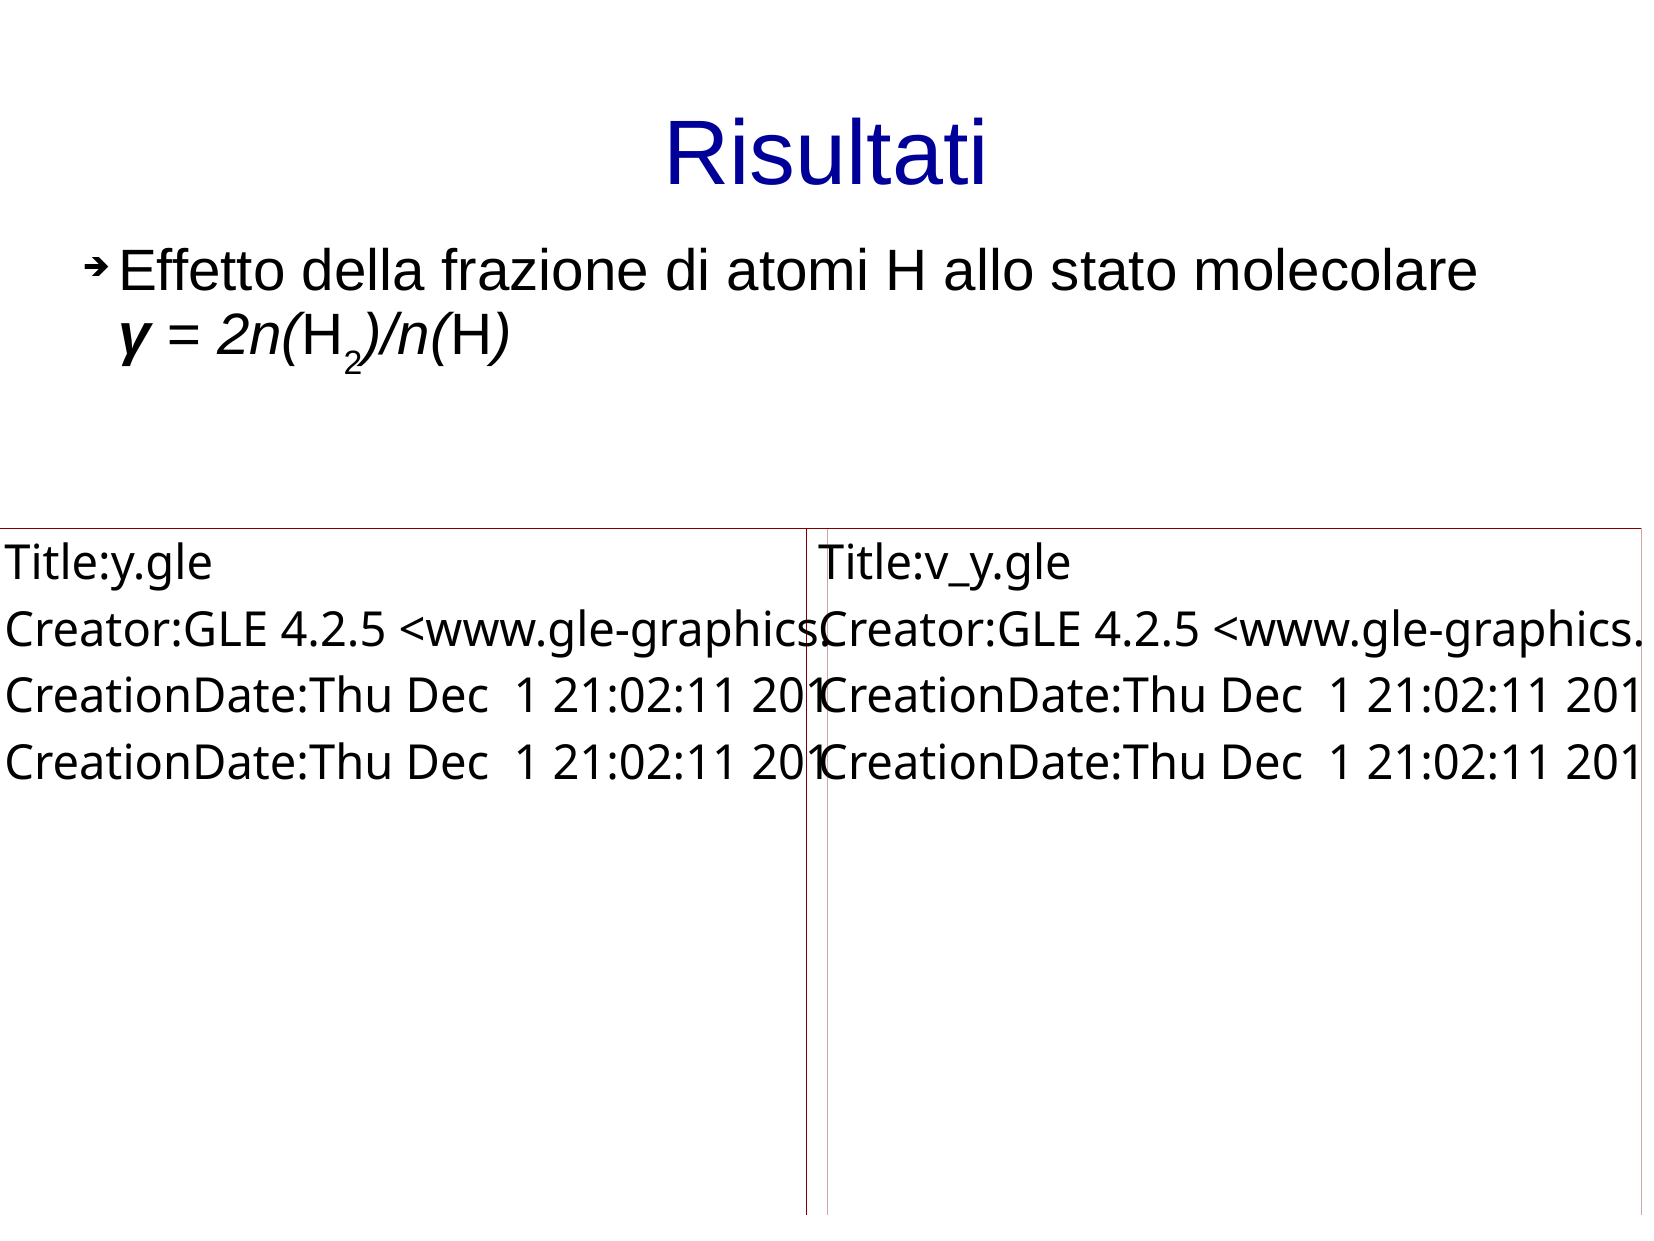

# Risultati
Effetto della frazione di atomi H allo stato molecolare
γ = 2n(H2)/n(H)